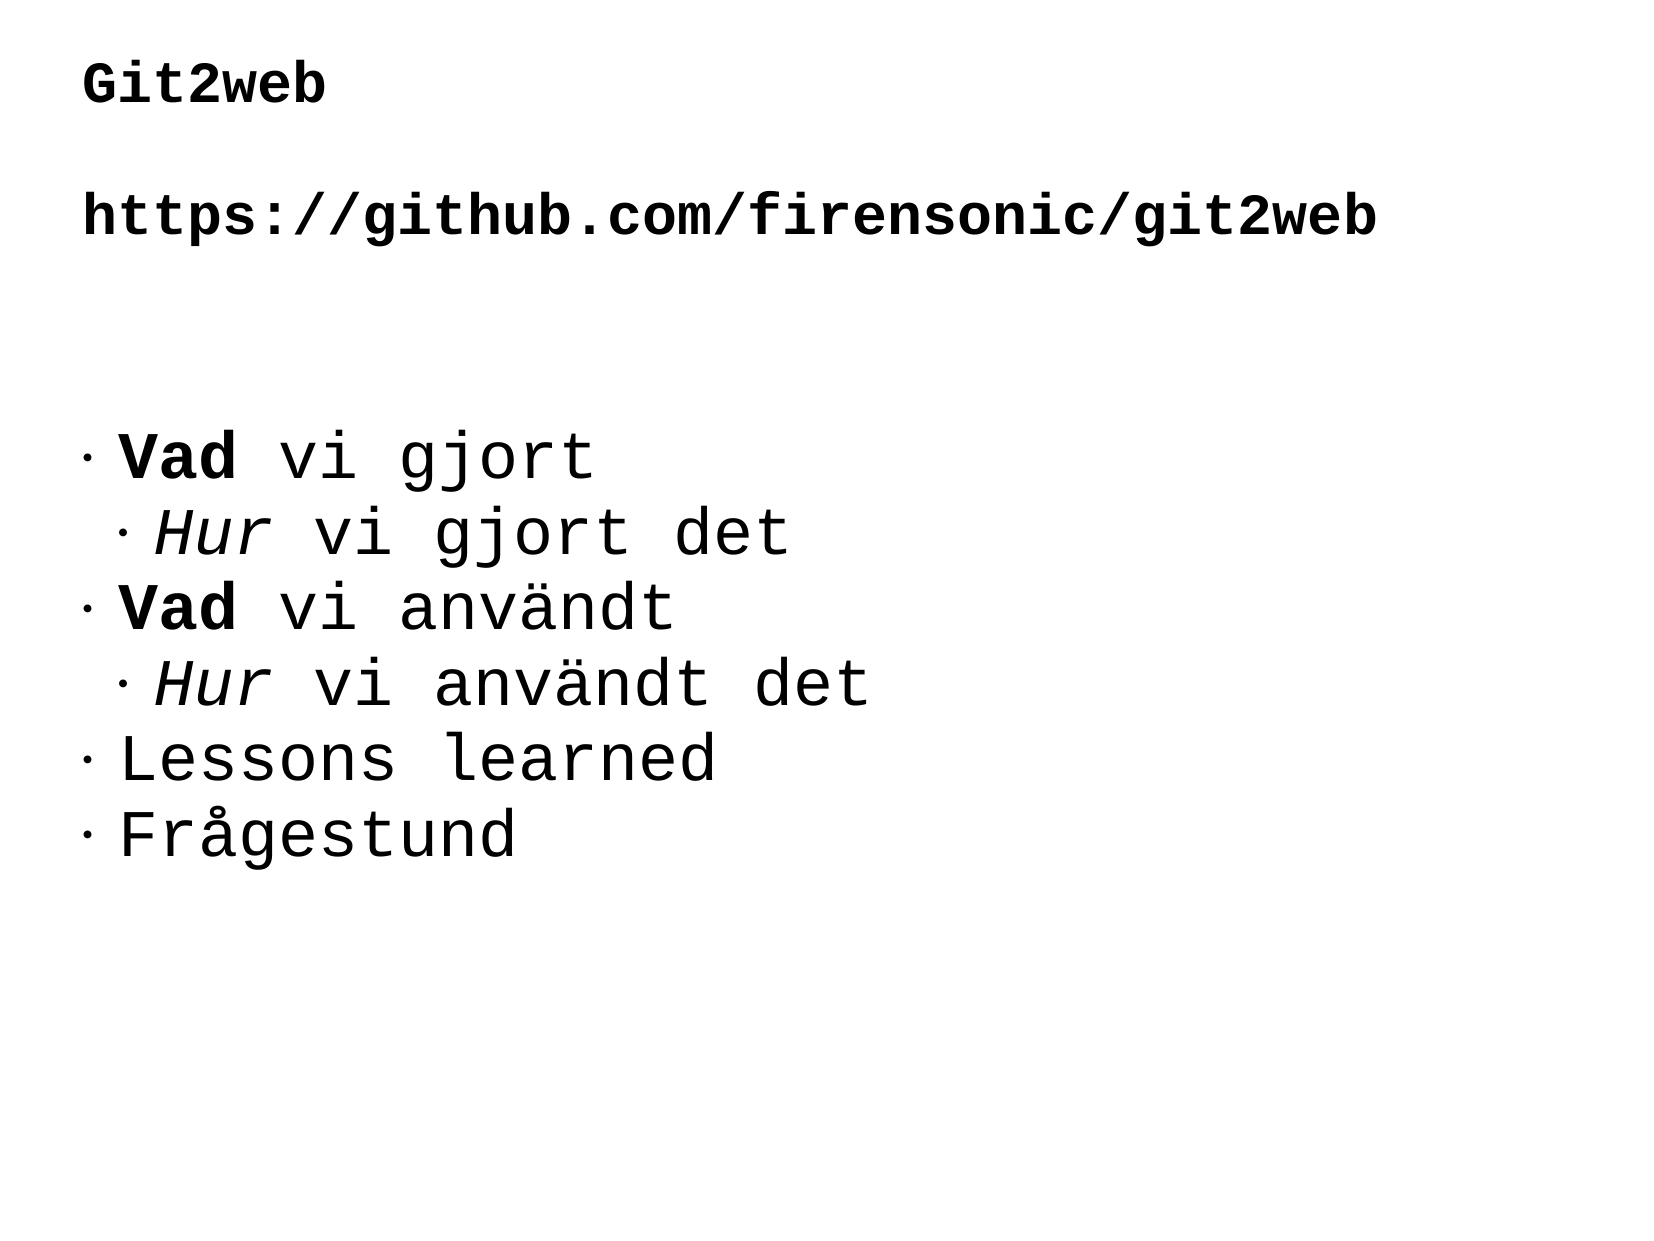

# Git2web https://github.com/firensonic/git2web
Vad vi gjort
Hur vi gjort det
Vad vi användt
Hur vi användt det
Lessons learned
Frågestund